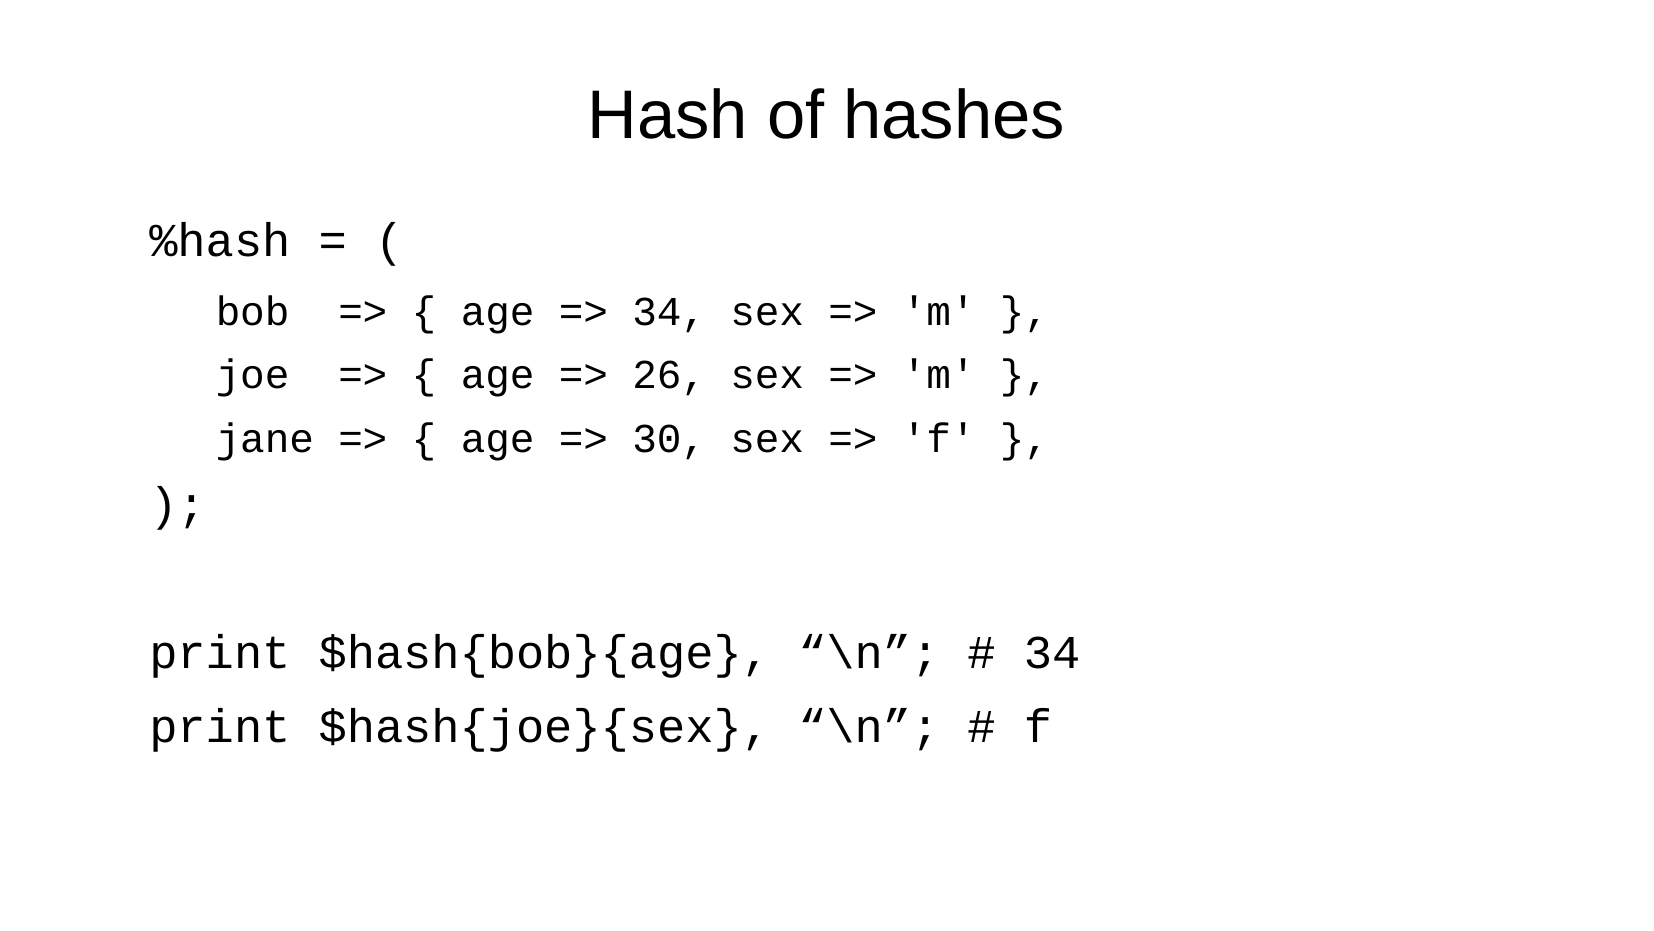

# Hash of hashes
%hash = (
bob => { age => 34, sex => 'm' },
joe => { age => 26, sex => 'm' },
jane => { age => 30, sex => 'f' },
);
print $hash{bob}{age}, “\n”; # 34
print $hash{joe}{sex}, “\n”; # f